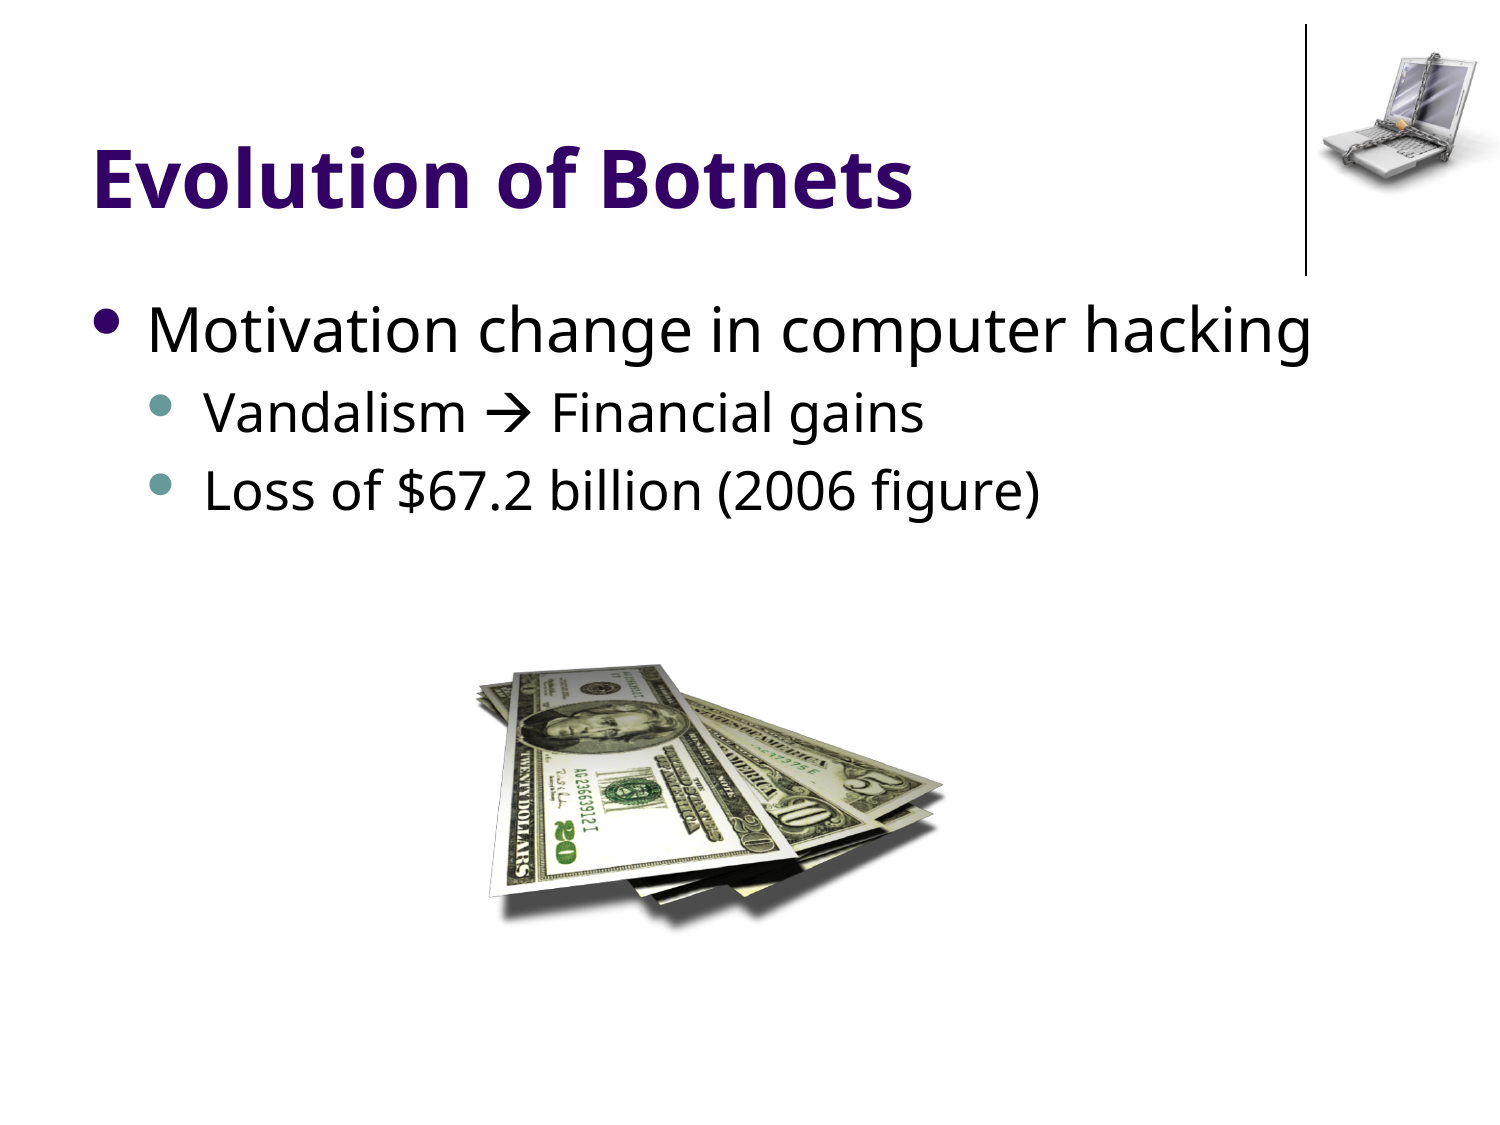

# Evolution of Botnets
Motivation change in computer hacking
Vandalism  Financial gains
Loss of $67.2 billion (2006 figure)